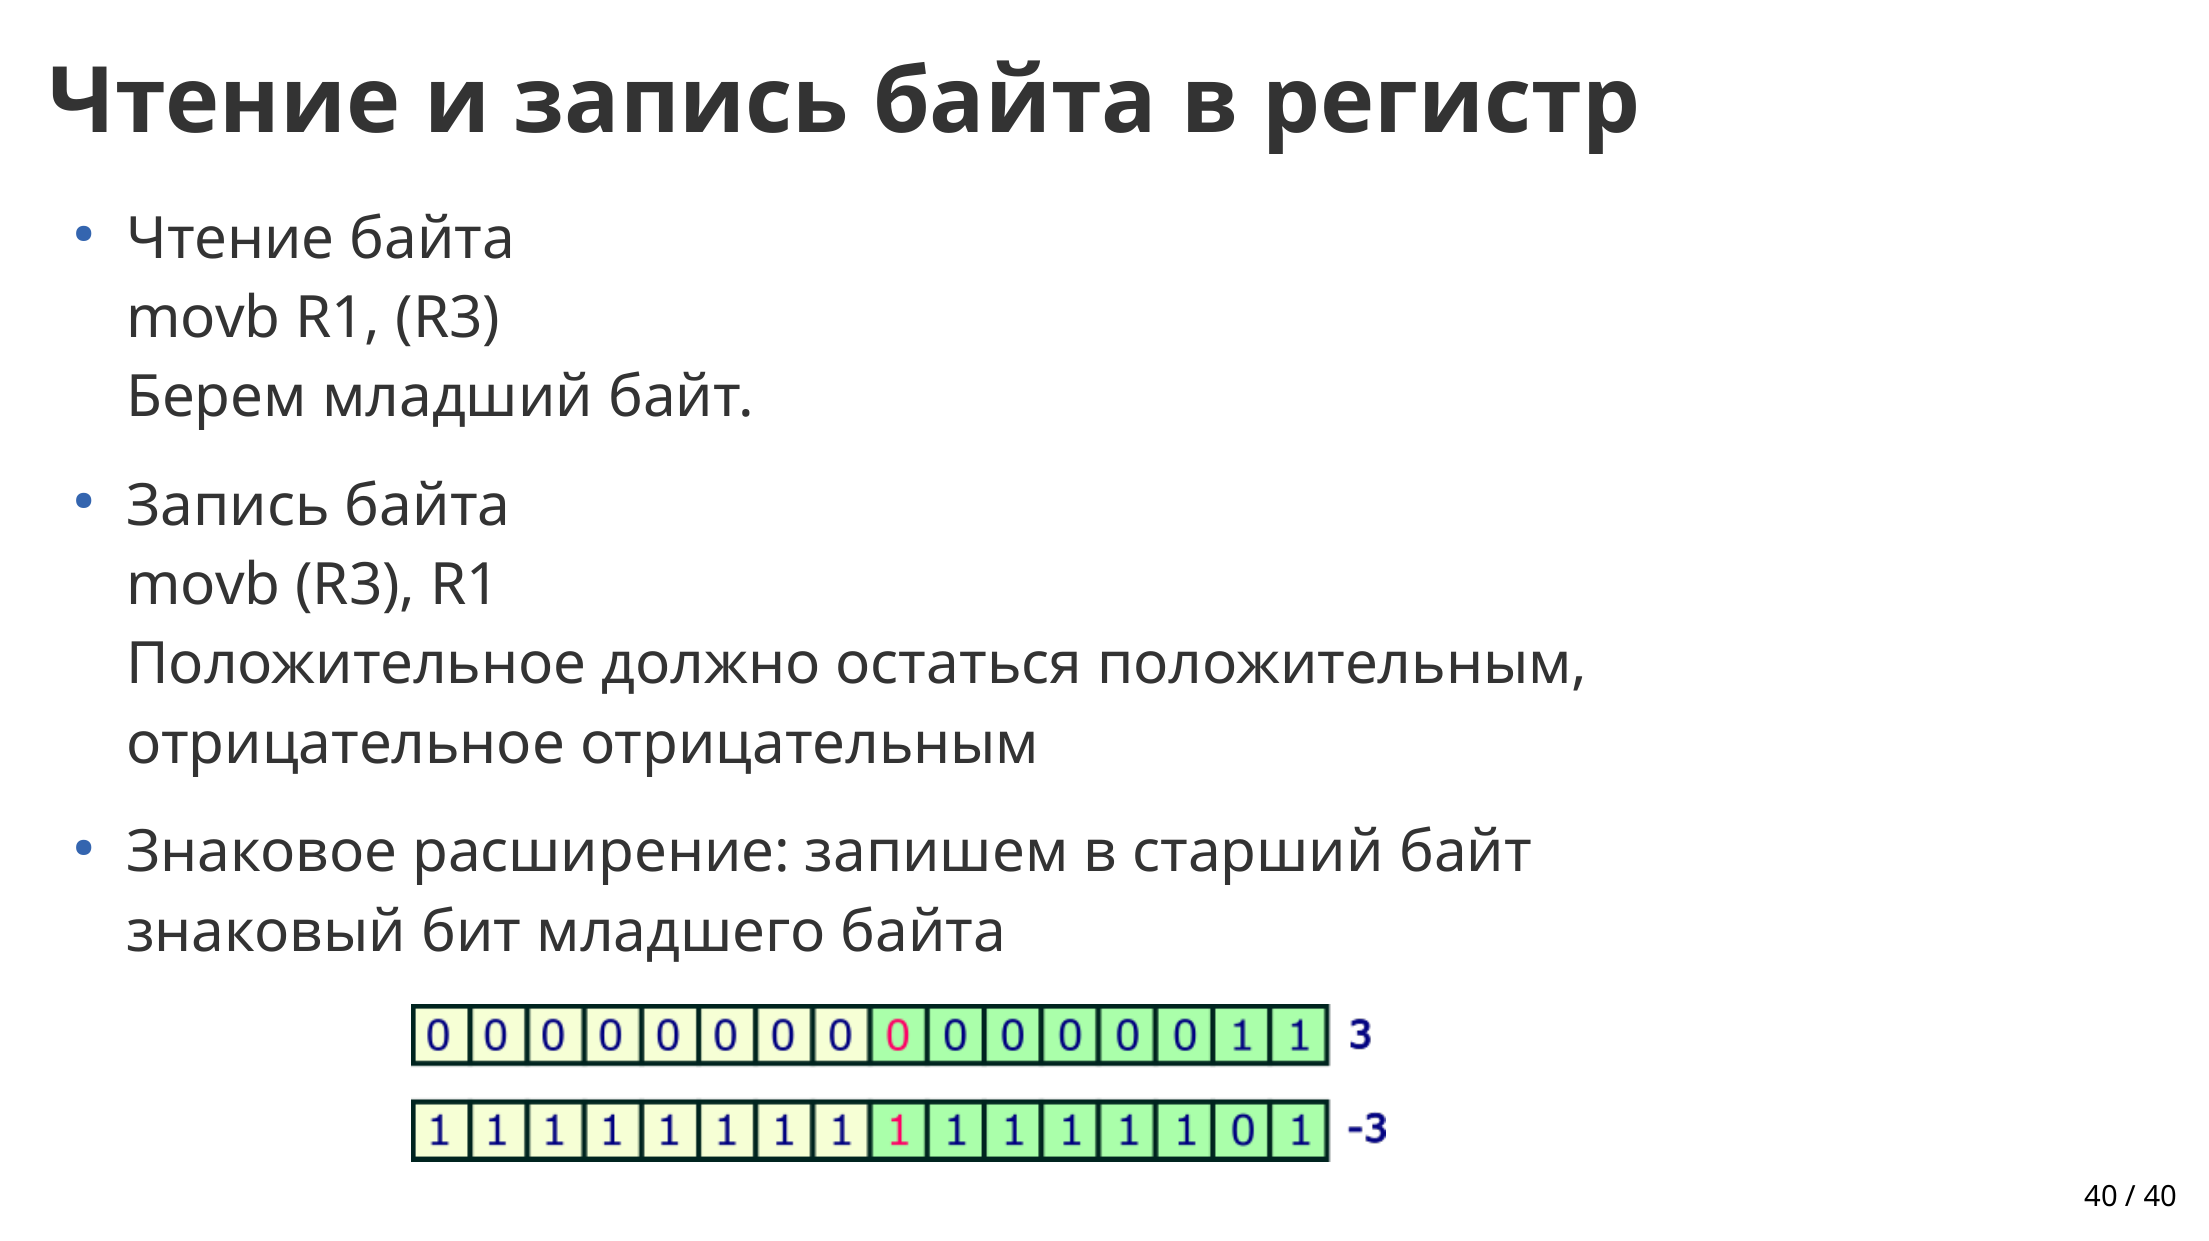

# Чтение и запись байта в регистр
Чтение байта
movb R1, (R3)
Берем младший байт.
Запись байта
movb (R3), R1
Положительное должно остаться положительным,
отрицательное отрицательным
Знаковое расширение: запишем в старший байт
знаковый бит младшего байта
40